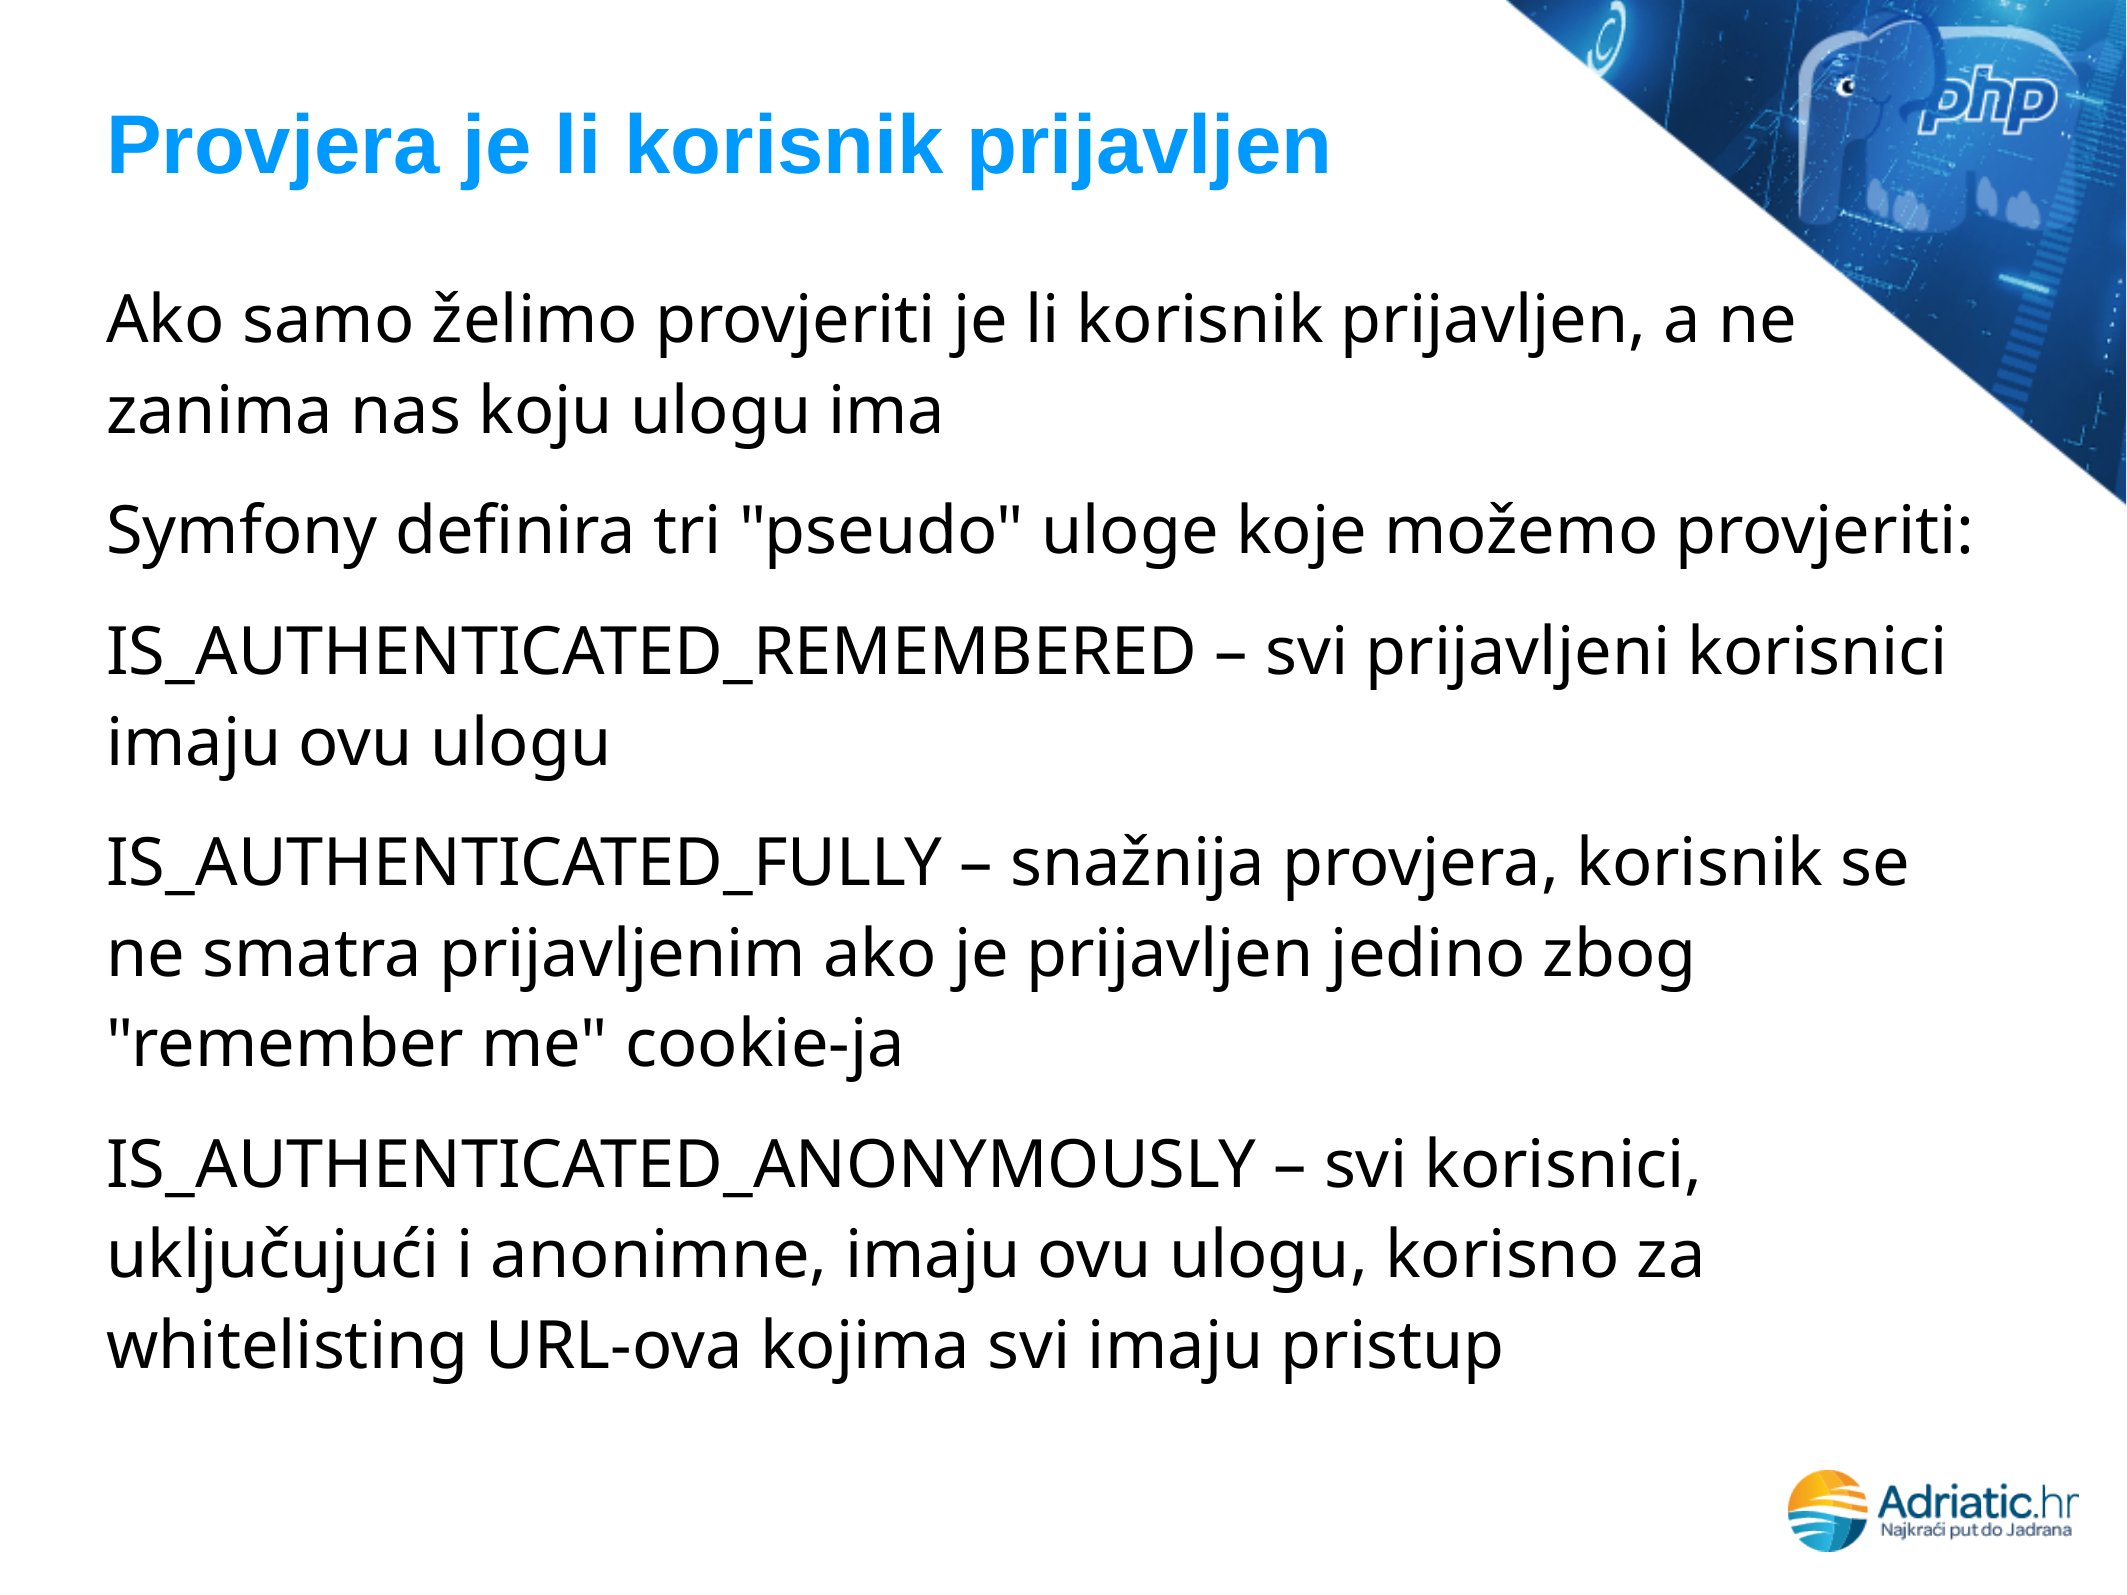

# Provjera je li korisnik prijavljen
Ako samo želimo provjeriti je li korisnik prijavljen, a ne zanima nas koju ulogu ima
Symfony definira tri "pseudo" uloge koje možemo provjeriti:
IS_AUTHENTICATED_REMEMBERED – svi prijavljeni korisnici imaju ovu ulogu
IS_AUTHENTICATED_FULLY – snažnija provjera, korisnik se ne smatra prijavljenim ako je prijavljen jedino zbog "remember me" cookie-ja
IS_AUTHENTICATED_ANONYMOUSLY – svi korisnici, uključujući i anonimne, imaju ovu ulogu, korisno za whitelisting URL-ova kojima svi imaju pristup